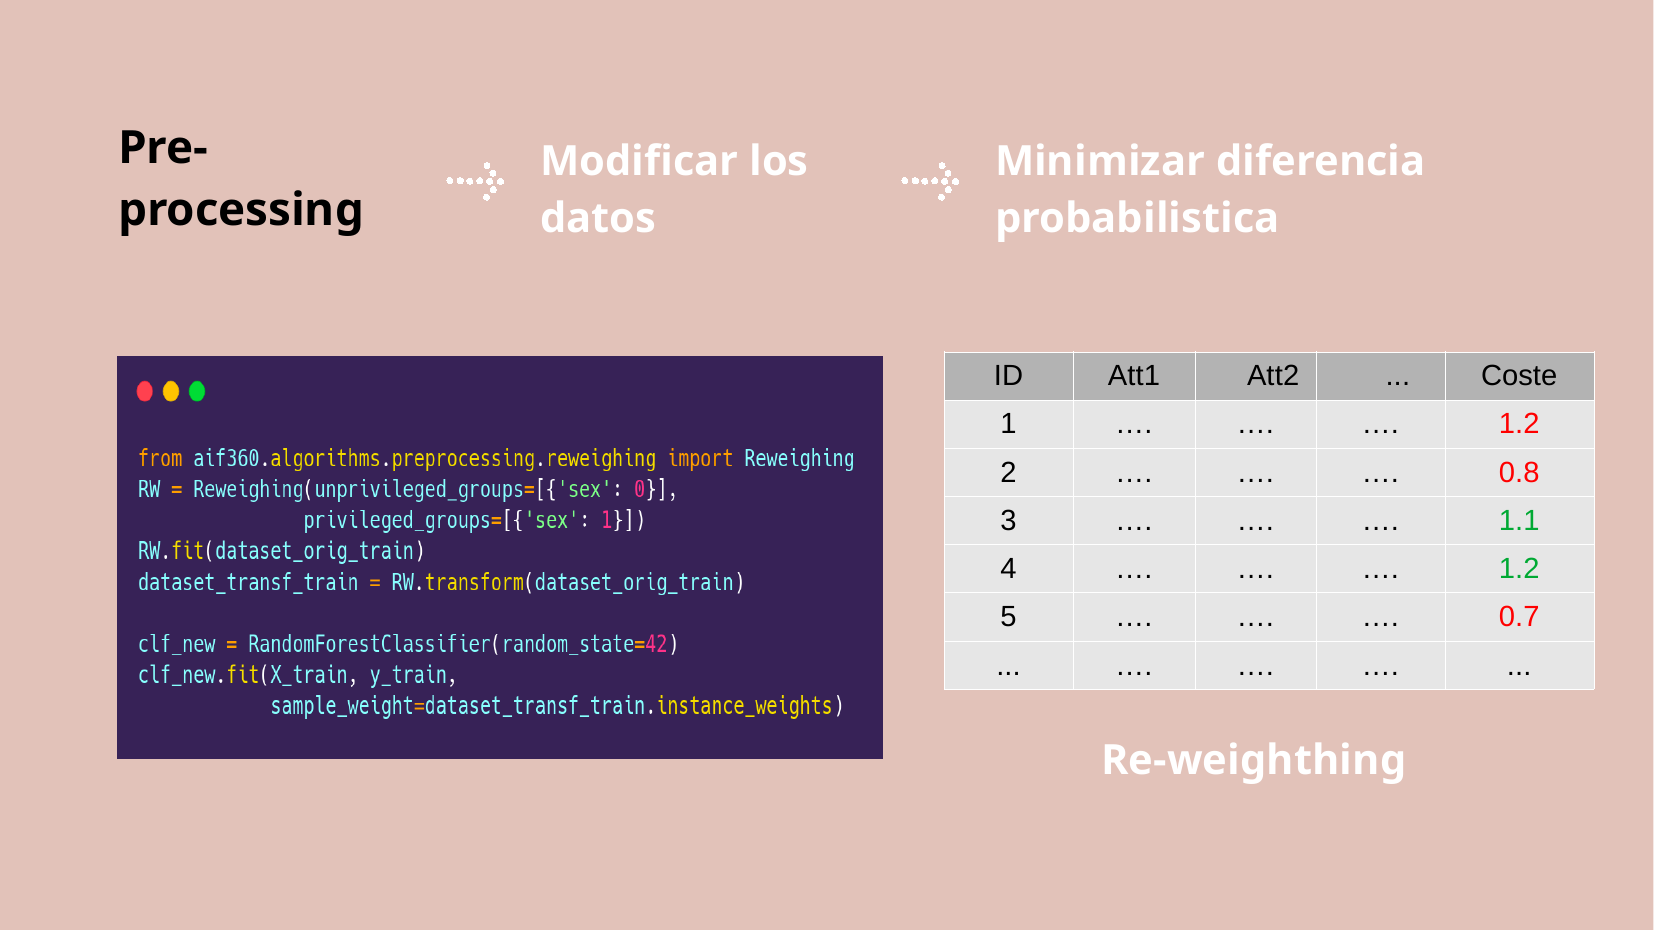

# Pre-processing
Modificar los datos
Minimizar diferencia probabilistica
| ID | Att1 | Att2 | ... | Coste |
| --- | --- | --- | --- | --- |
| 1 | …. | …. | …. | 1.2 |
| 2 | …. | …. | …. | 0.8 |
| 3 | …. | …. | …. | 1.1 |
| 4 | …. | …. | …. | 1.2 |
| 5 | …. | …. | …. | 0.7 |
| ... | …. | …. | …. | ... |
Re-weighthing